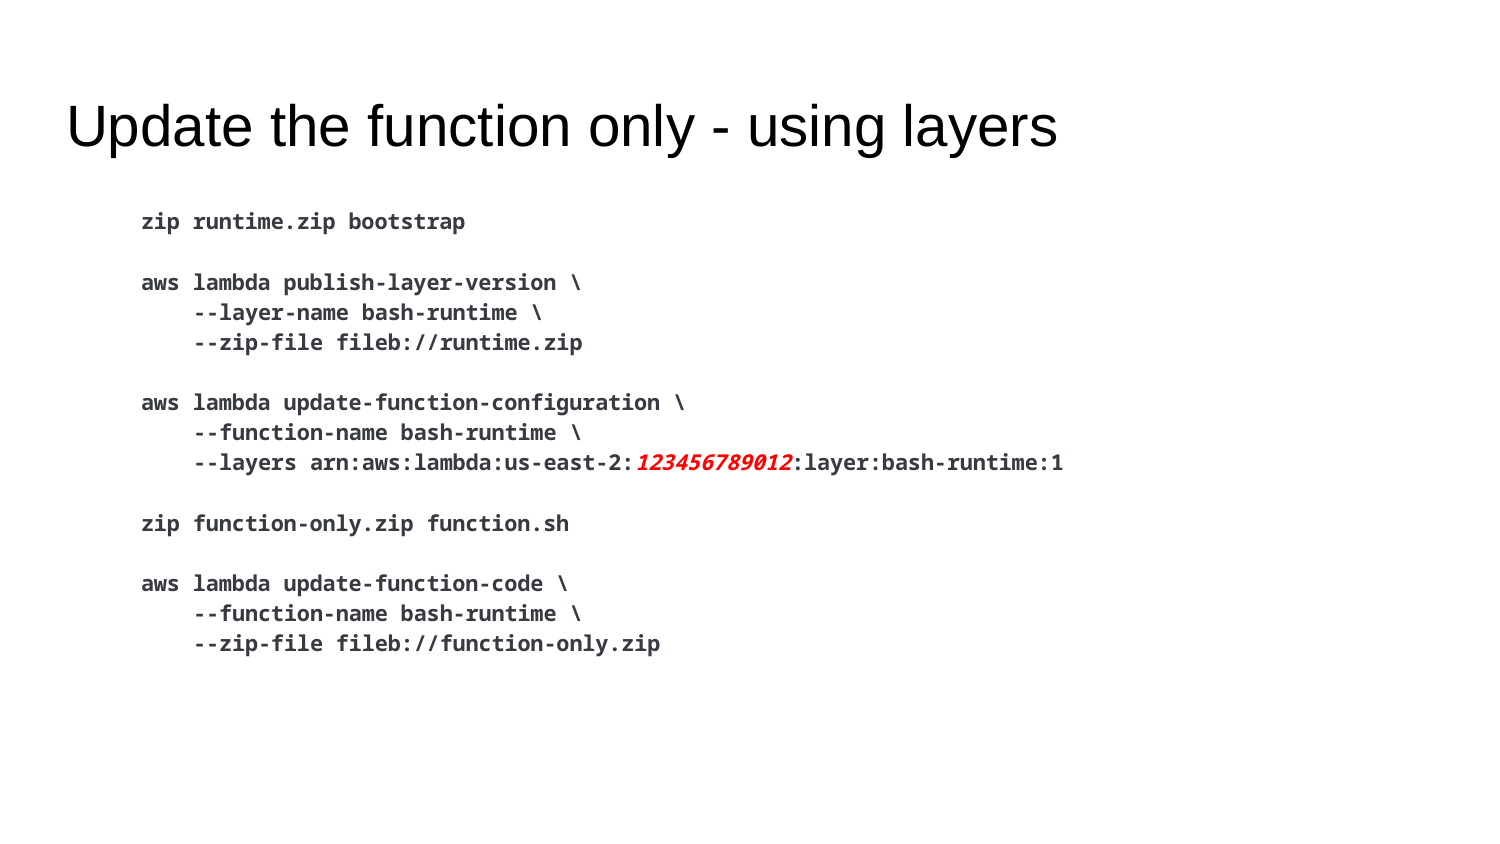

# Update the function only - using layers
zip runtime.zip bootstrap
aws lambda publish-layer-version \
 --layer-name bash-runtime \
 --zip-file fileb://runtime.zip
aws lambda update-function-configuration \
 --function-name bash-runtime \
 --layers arn:aws:lambda:us-east-2:123456789012:layer:bash-runtime:1
zip function-only.zip function.sh
aws lambda update-function-code \
 --function-name bash-runtime \
 --zip-file fileb://function-only.zip